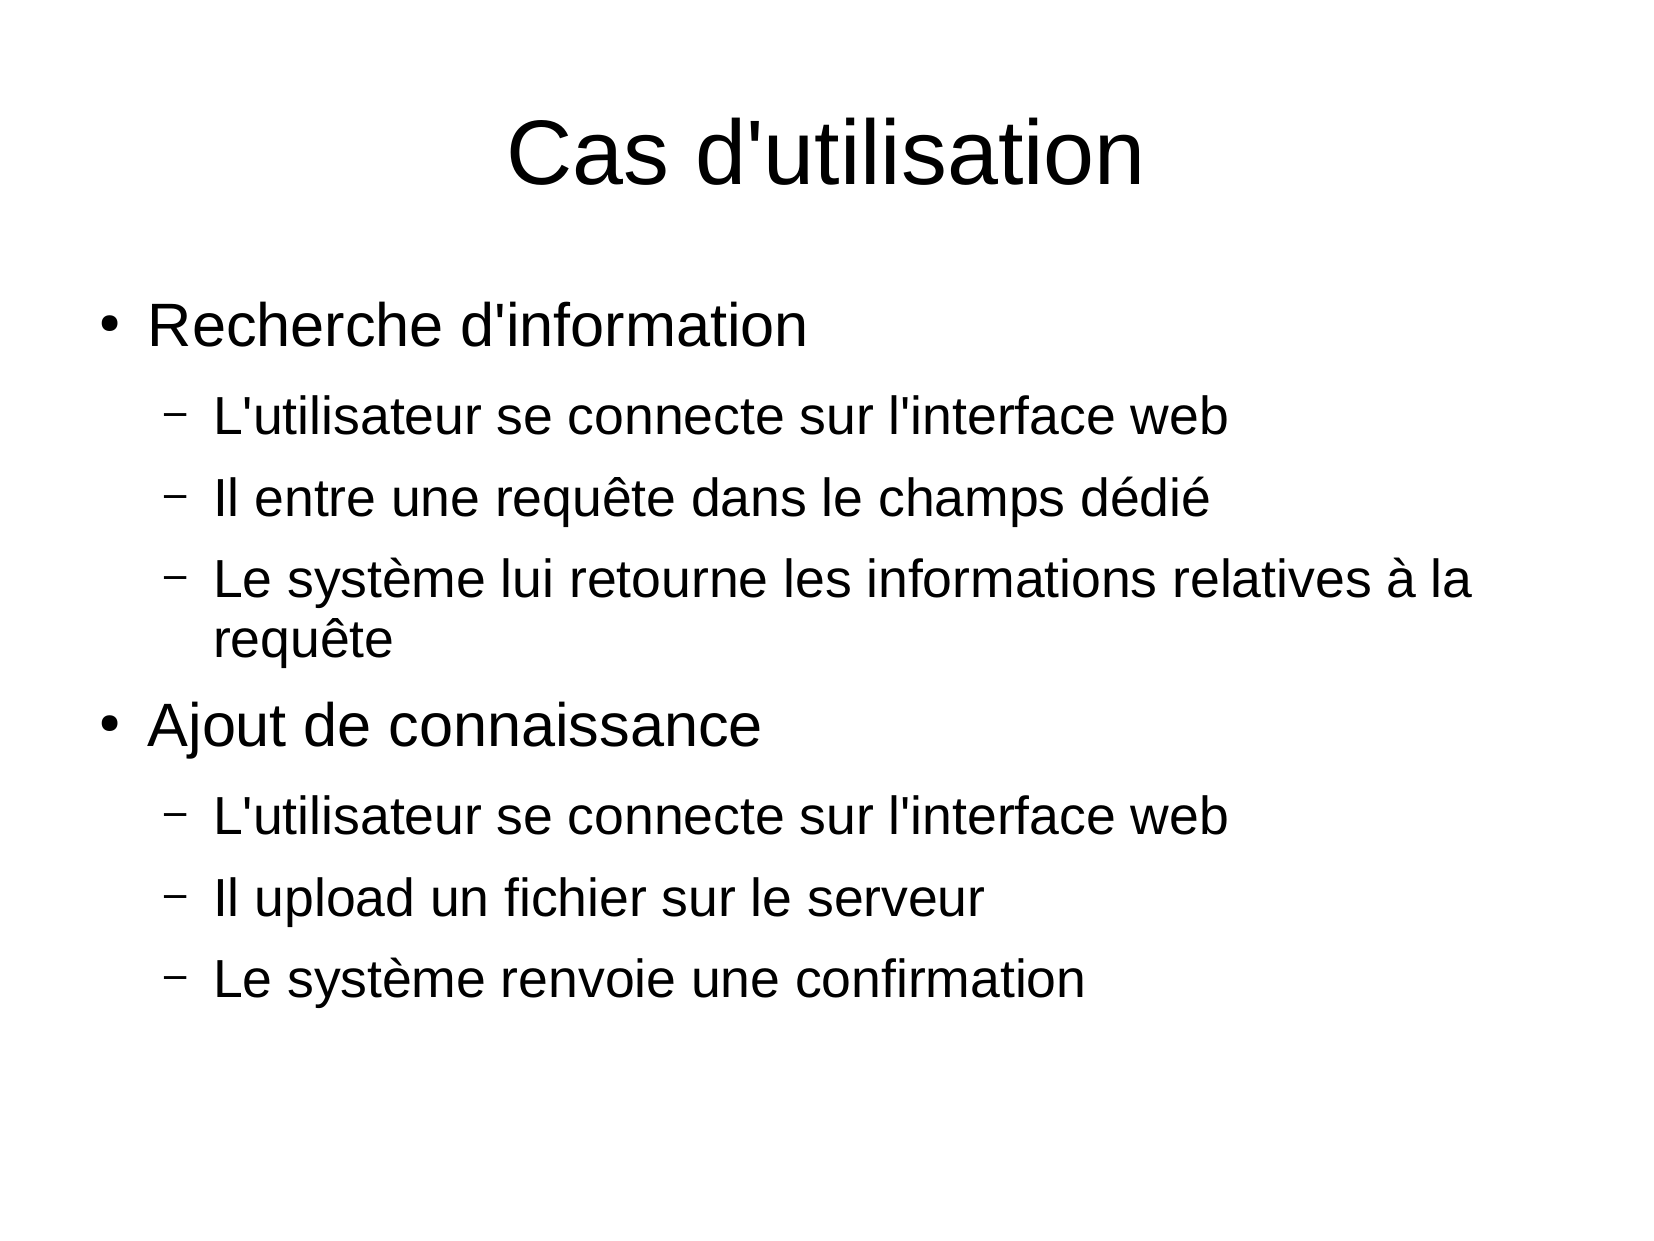

# Cas d'utilisation
Recherche d'information
L'utilisateur se connecte sur l'interface web
Il entre une requête dans le champs dédié
Le système lui retourne les informations relatives à la requête
Ajout de connaissance
L'utilisateur se connecte sur l'interface web
Il upload un fichier sur le serveur
Le système renvoie une confirmation